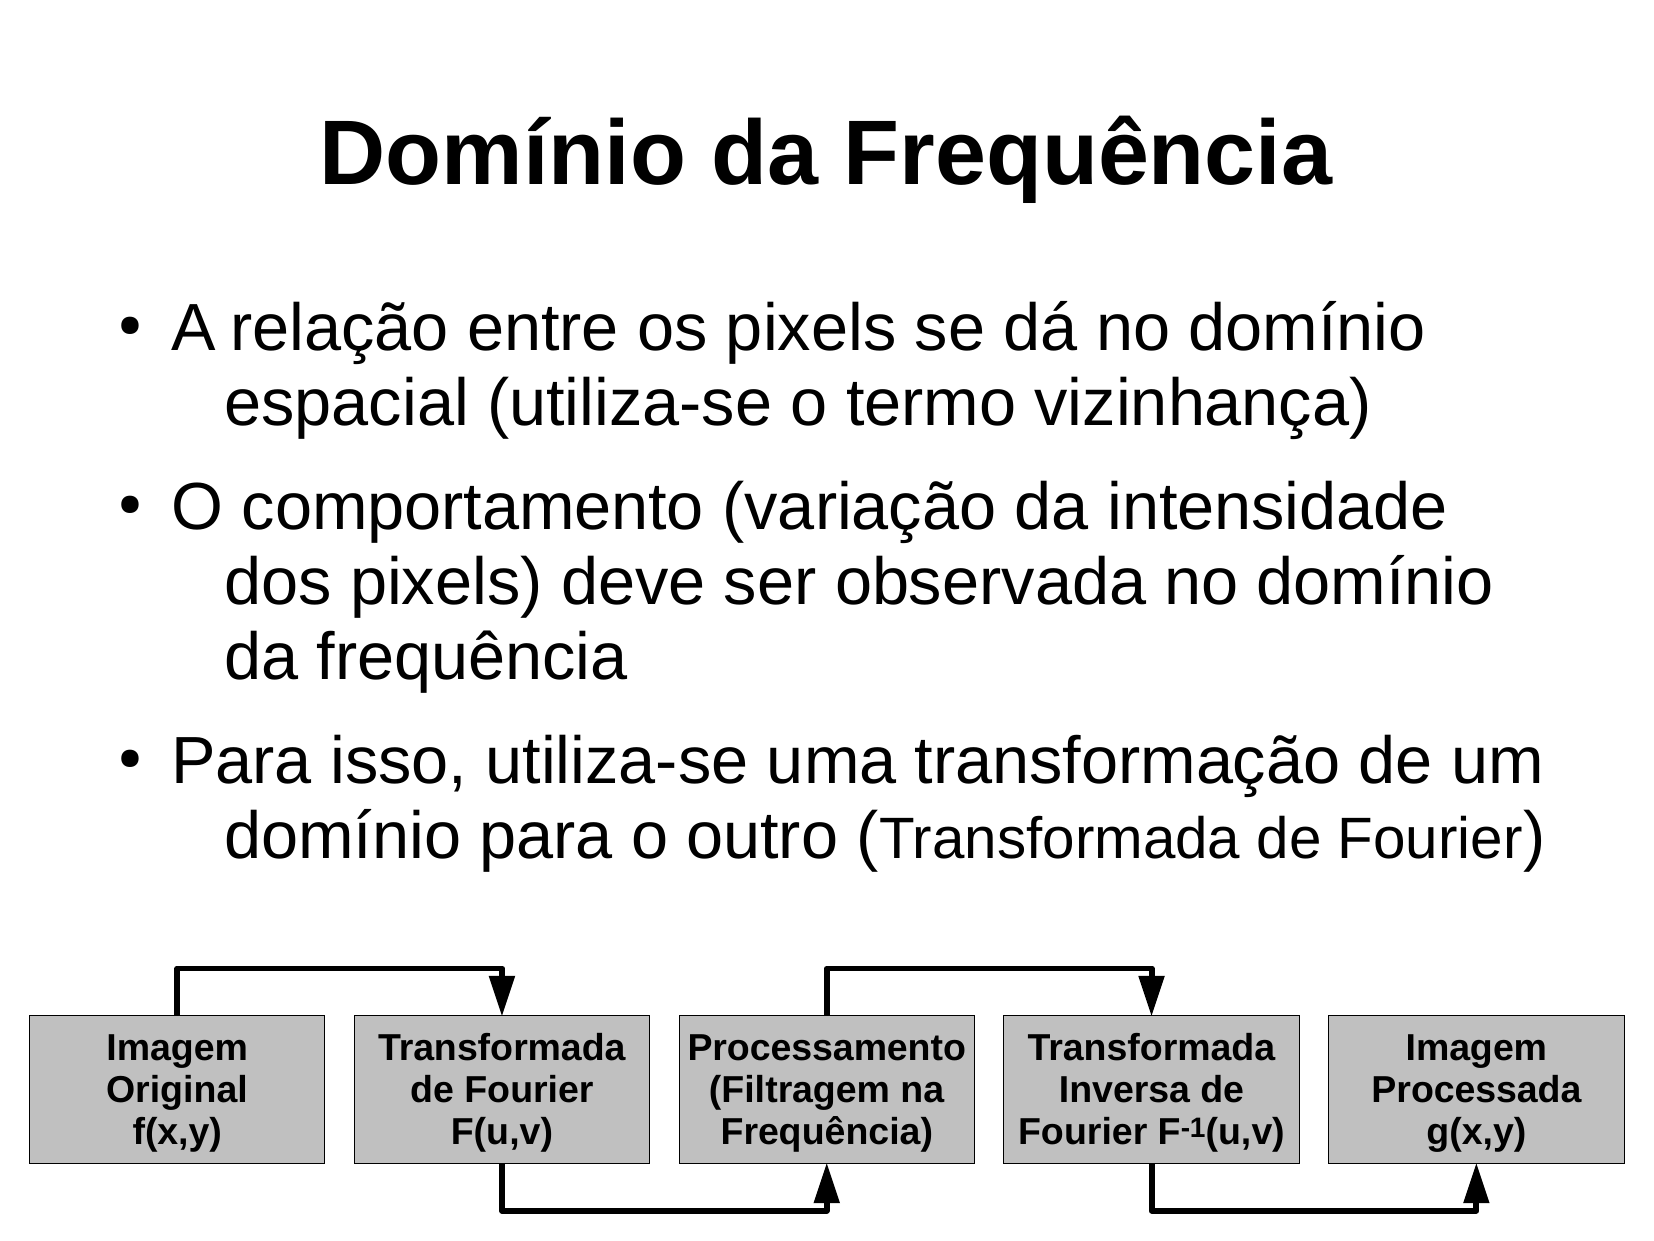

# Domínio da Frequência
A relação entre os pixels se dá no domínio espacial (utiliza-se o termo vizinhança)
O comportamento (variação da intensidade dos pixels) deve ser observada no domínio da frequência
Para isso, utiliza-se uma transformação de um domínio para o outro (Transformada de Fourier)
Imagem
Original
f(x,y)
Transformada
de Fourier
F(u,v)
Processamento
(Filtragem na
Frequência)
Transformada
Inversa de
Fourier F-1(u,v)
Imagem
Processada
g(x,y)